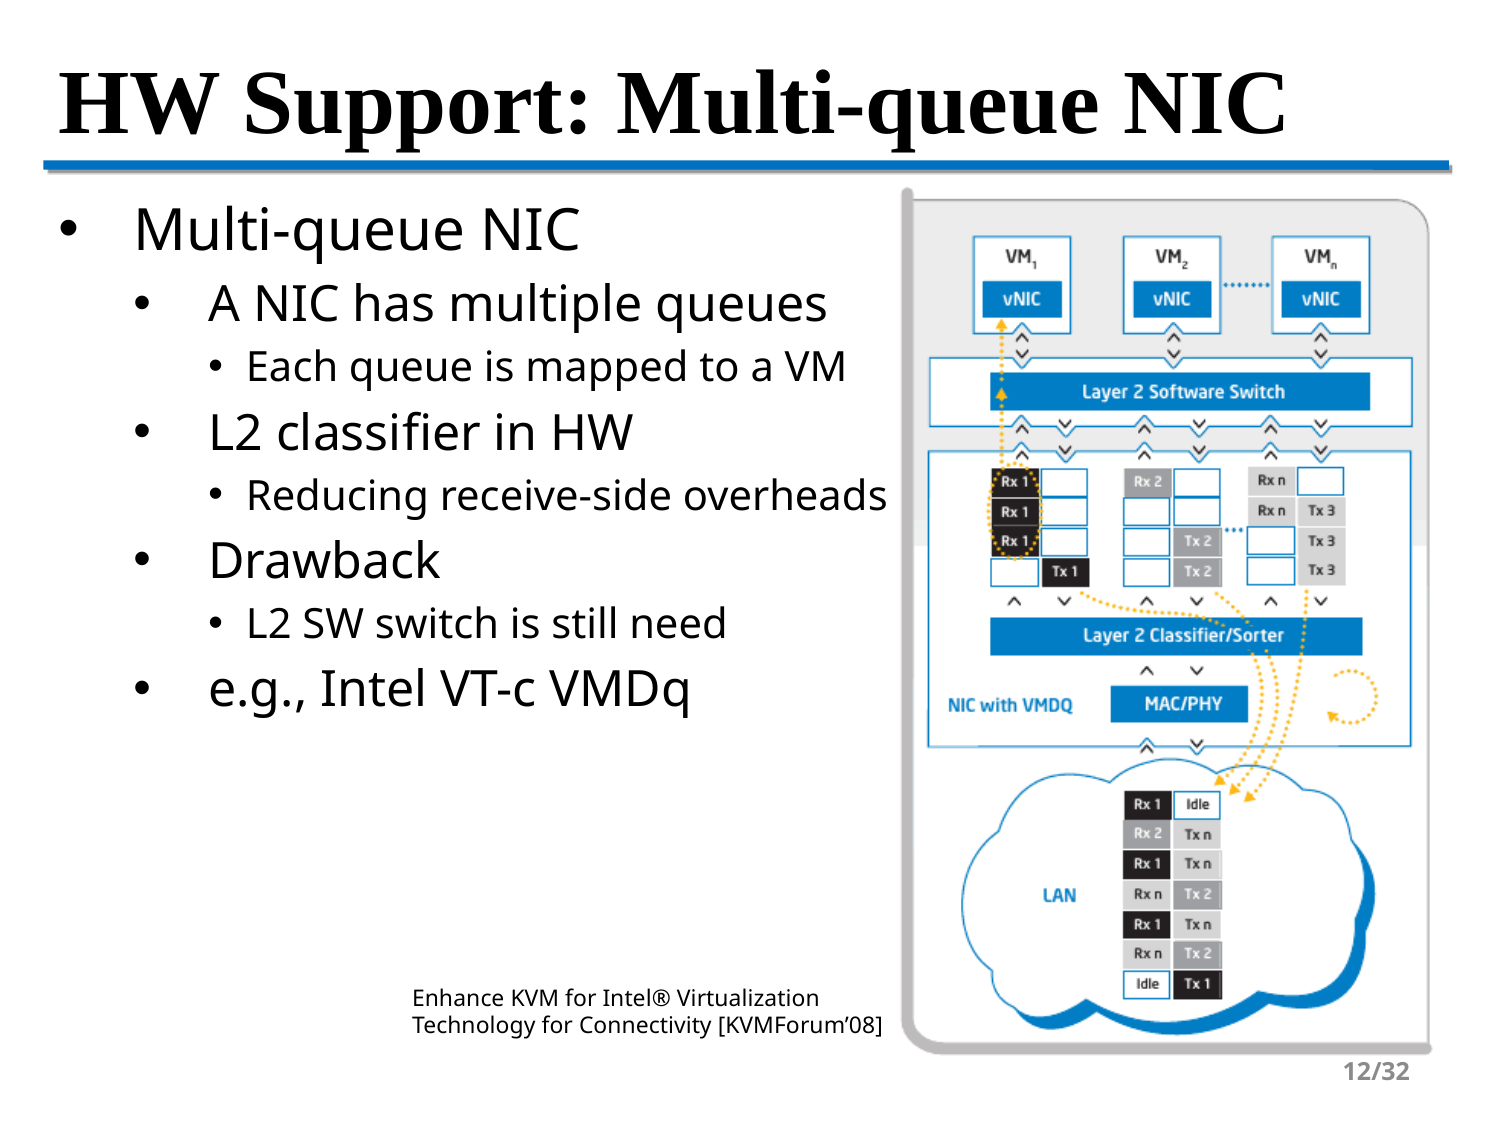

# HW Support: Multi-queue NIC
Multi-queue NIC
A NIC has multiple queues
Each queue is mapped to a VM
L2 classifier in HW
Reducing receive-side overheads
Drawback
L2 SW switch is still need
e.g., Intel VT-c VMDq
Enhance KVM for Intel® Virtualization
Technology for Connectivity [KVMForum’08]